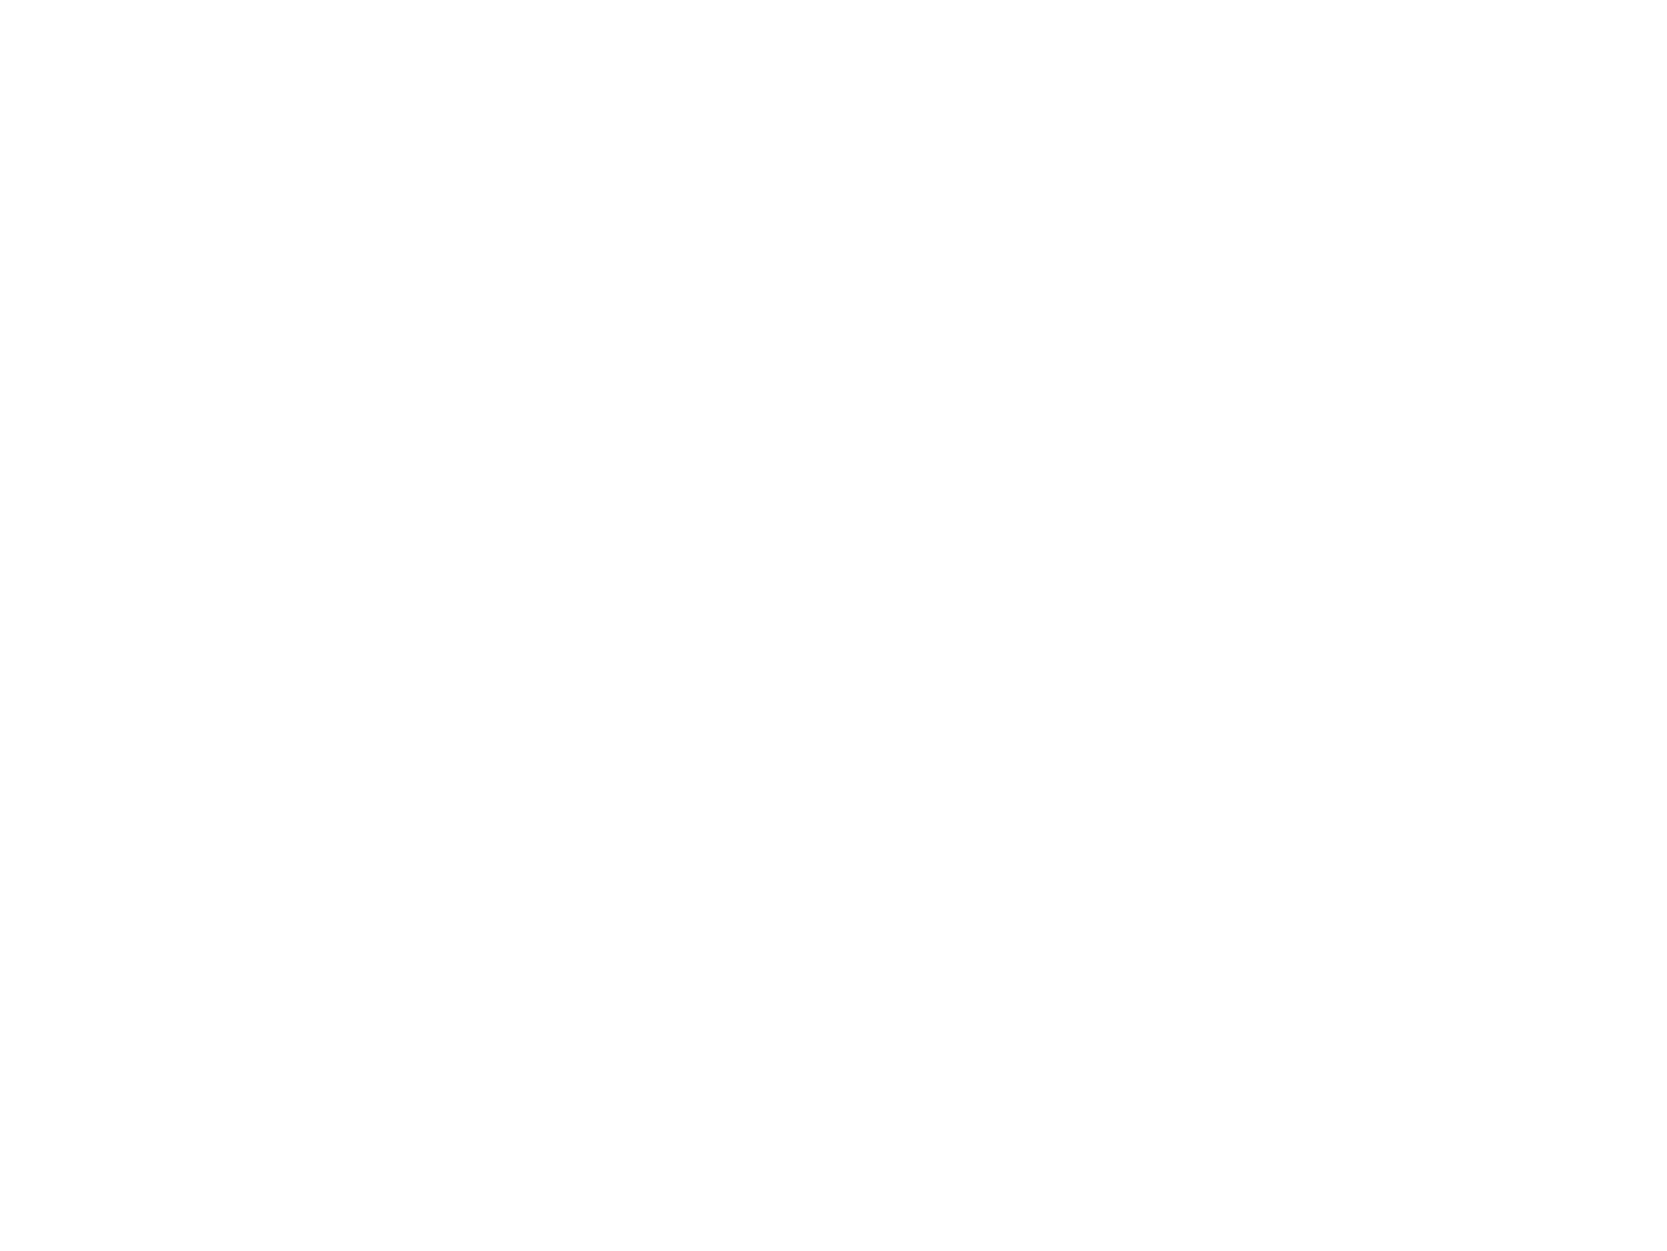

# Apresentação
Então você quer administrar uma rede Linux?